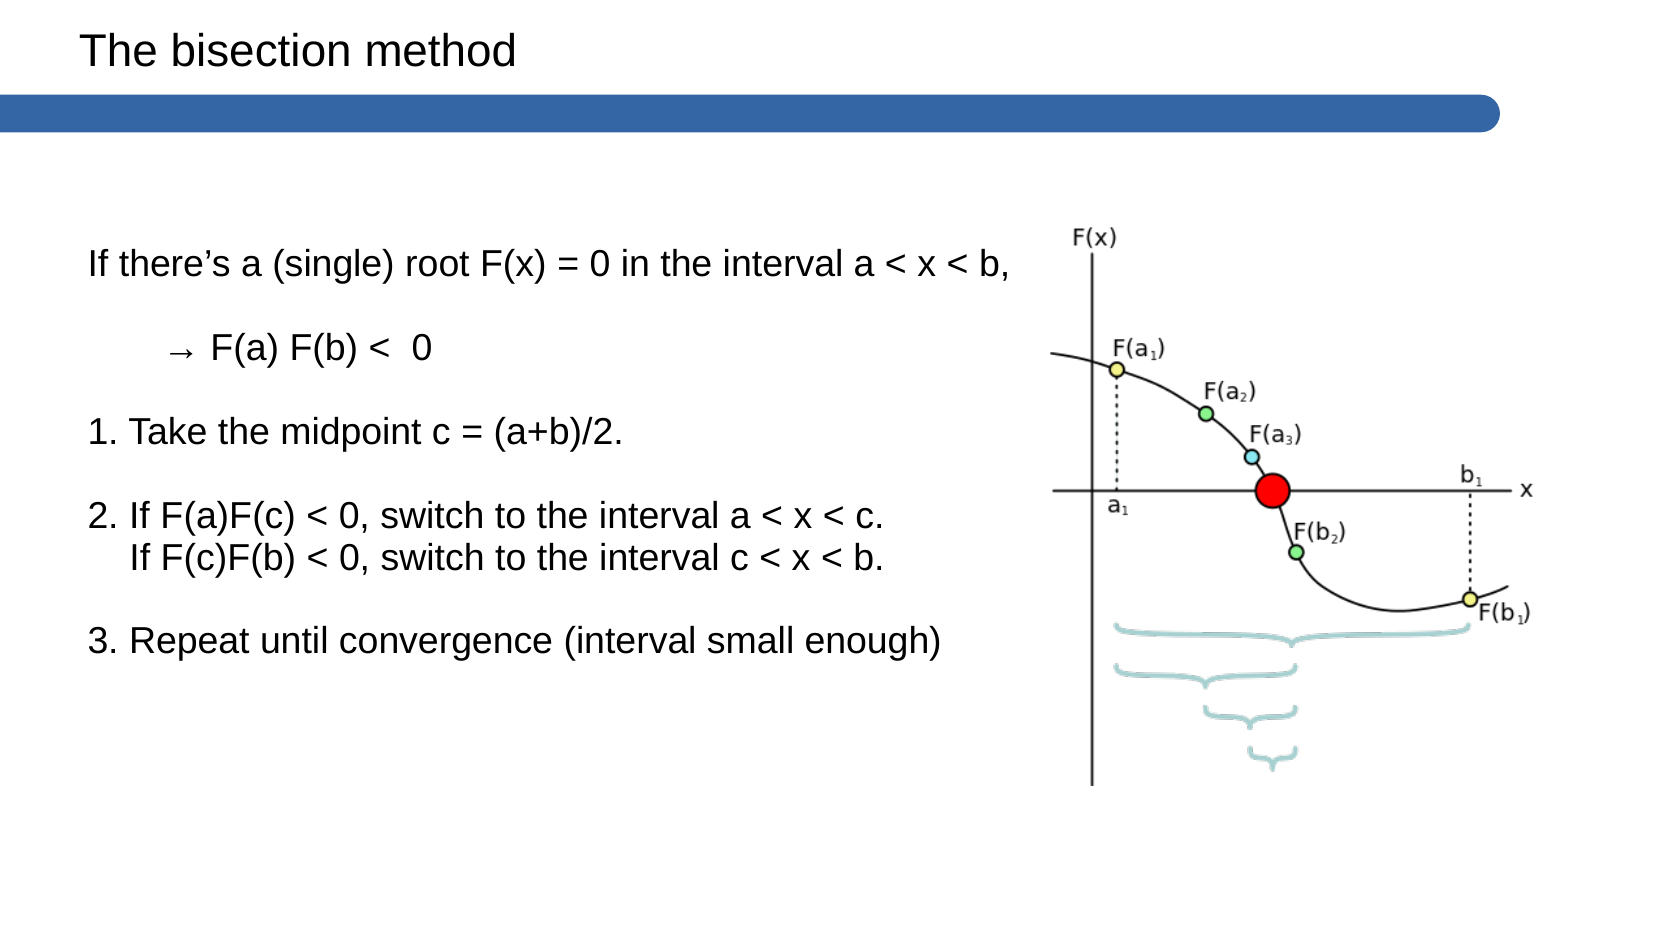

# The bisection method
If there’s a (single) root F(x) = 0 in the interval a < x < b,
	→ F(a) F(b) < 0
1. Take the midpoint c = (a+b)/2.
2. If F(a)F(c) < 0, switch to the interval a < x < c.
 If F(c)F(b) < 0, switch to the interval c < x < b.
3. Repeat until convergence (interval small enough)